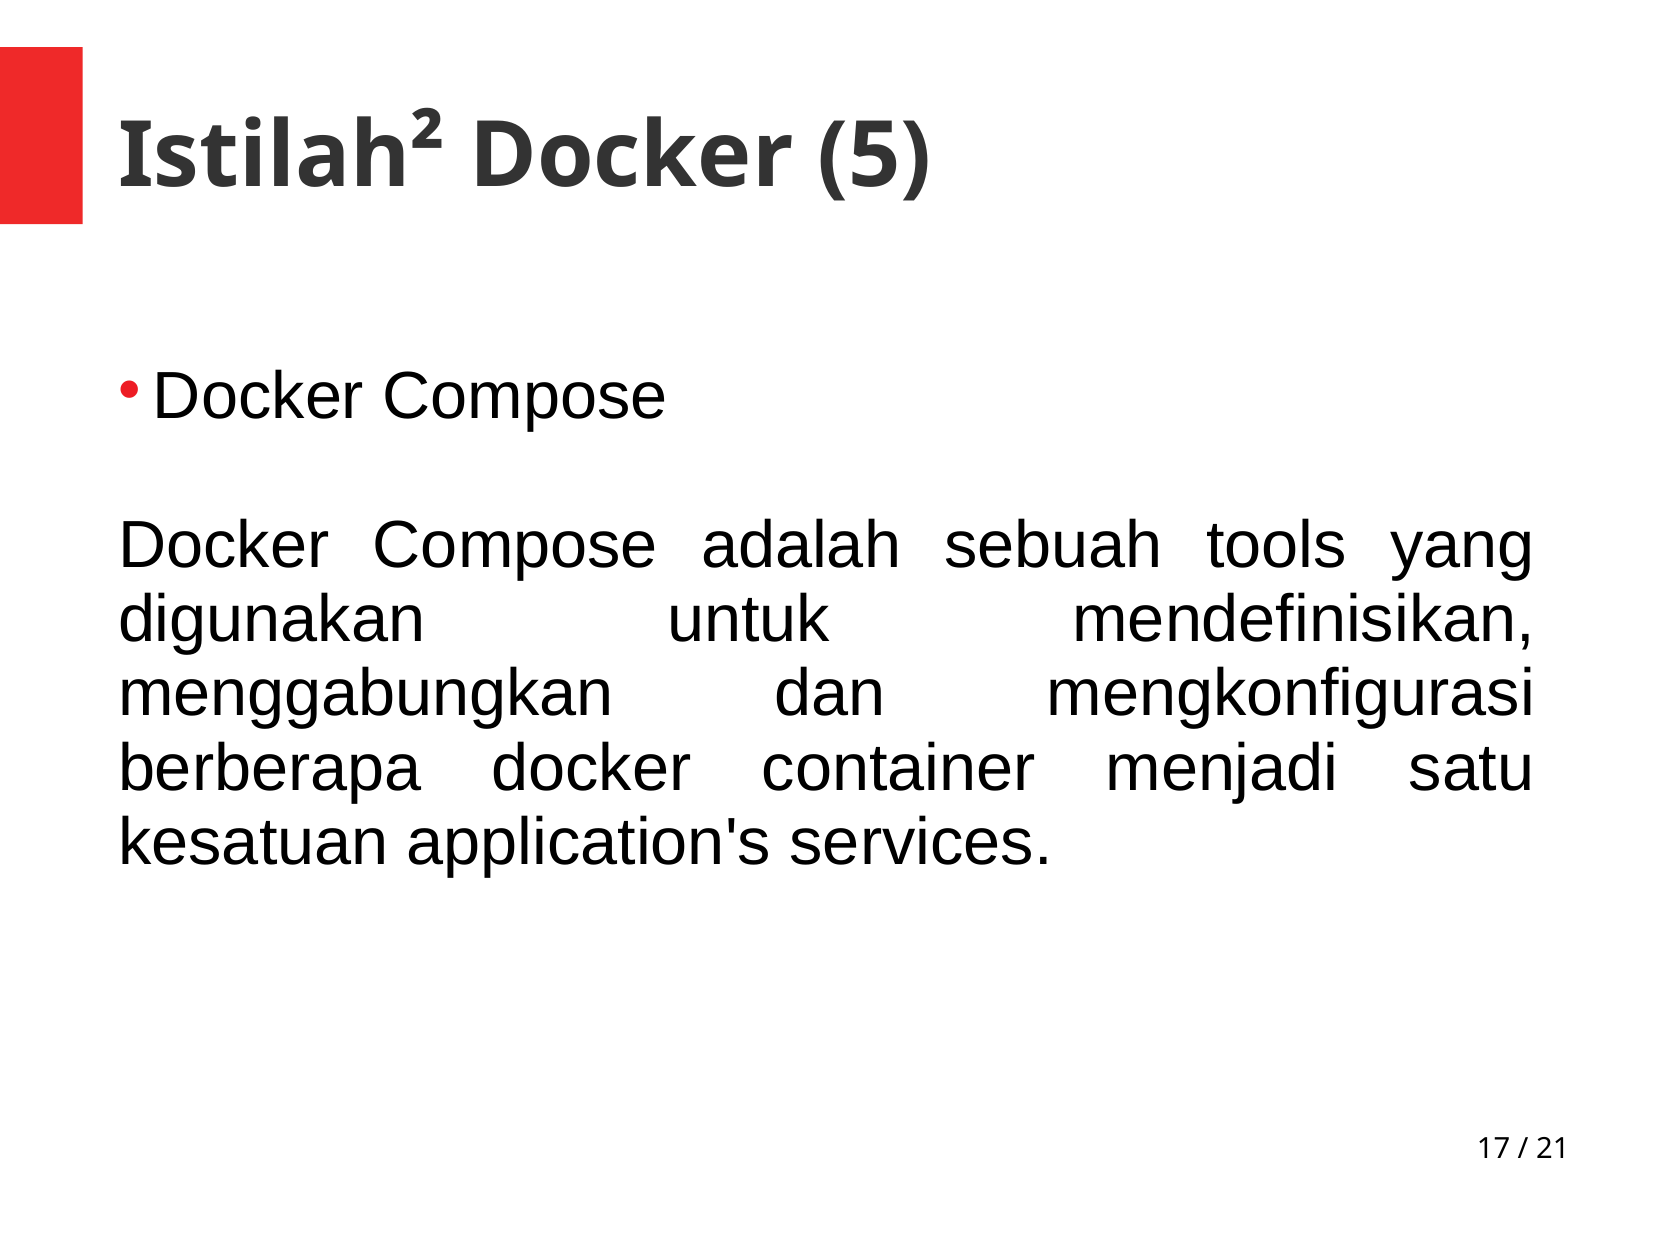

# Istilah² Docker (5)
Docker Compose
Docker Compose adalah sebuah tools yang digunakan untuk mendefinisikan, menggabungkan dan mengkonfigurasi berberapa docker container menjadi satu kesatuan application's services.
17